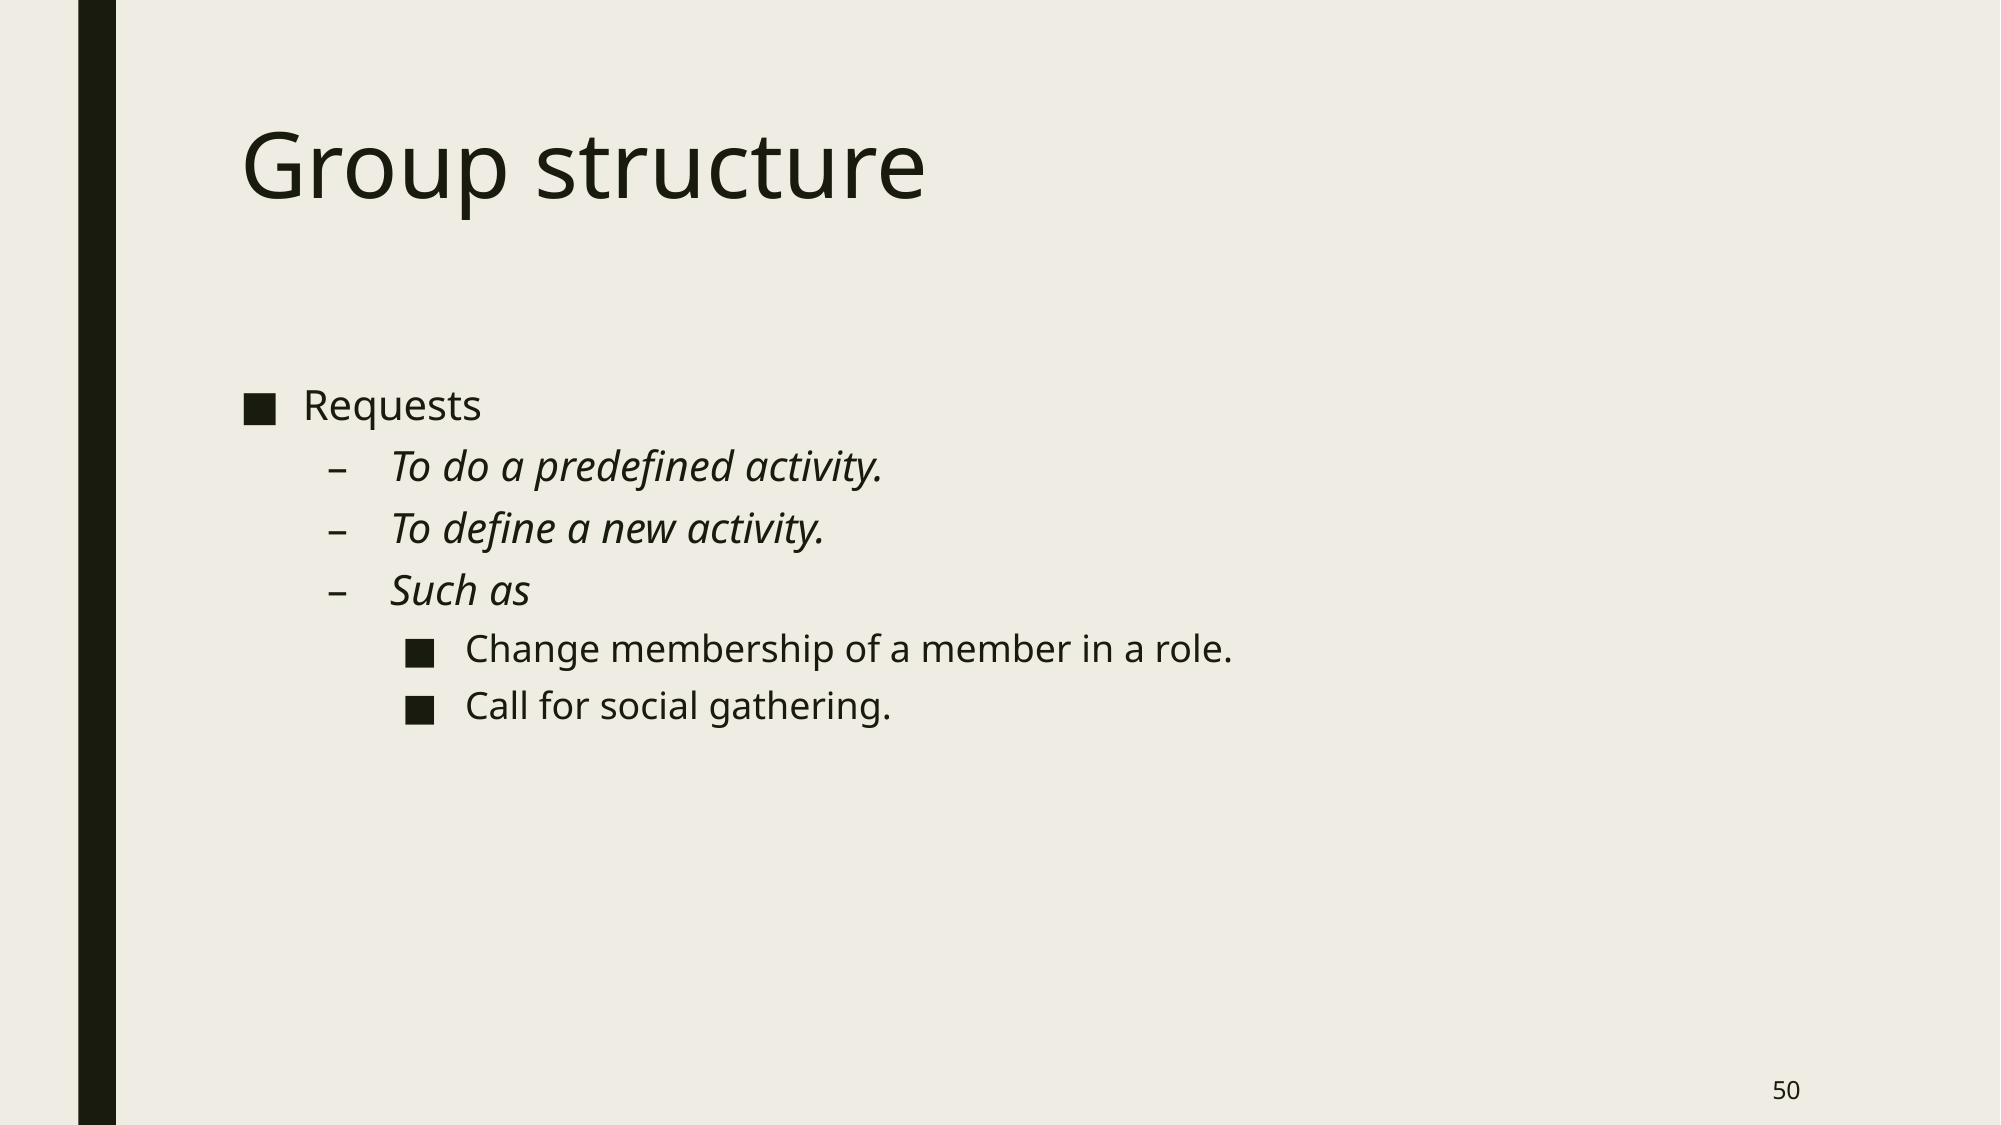

# Group structure
Requests
To do a predefined activity.
To define a new activity.
Such as
Change membership of a member in a role.
Call for social gathering.